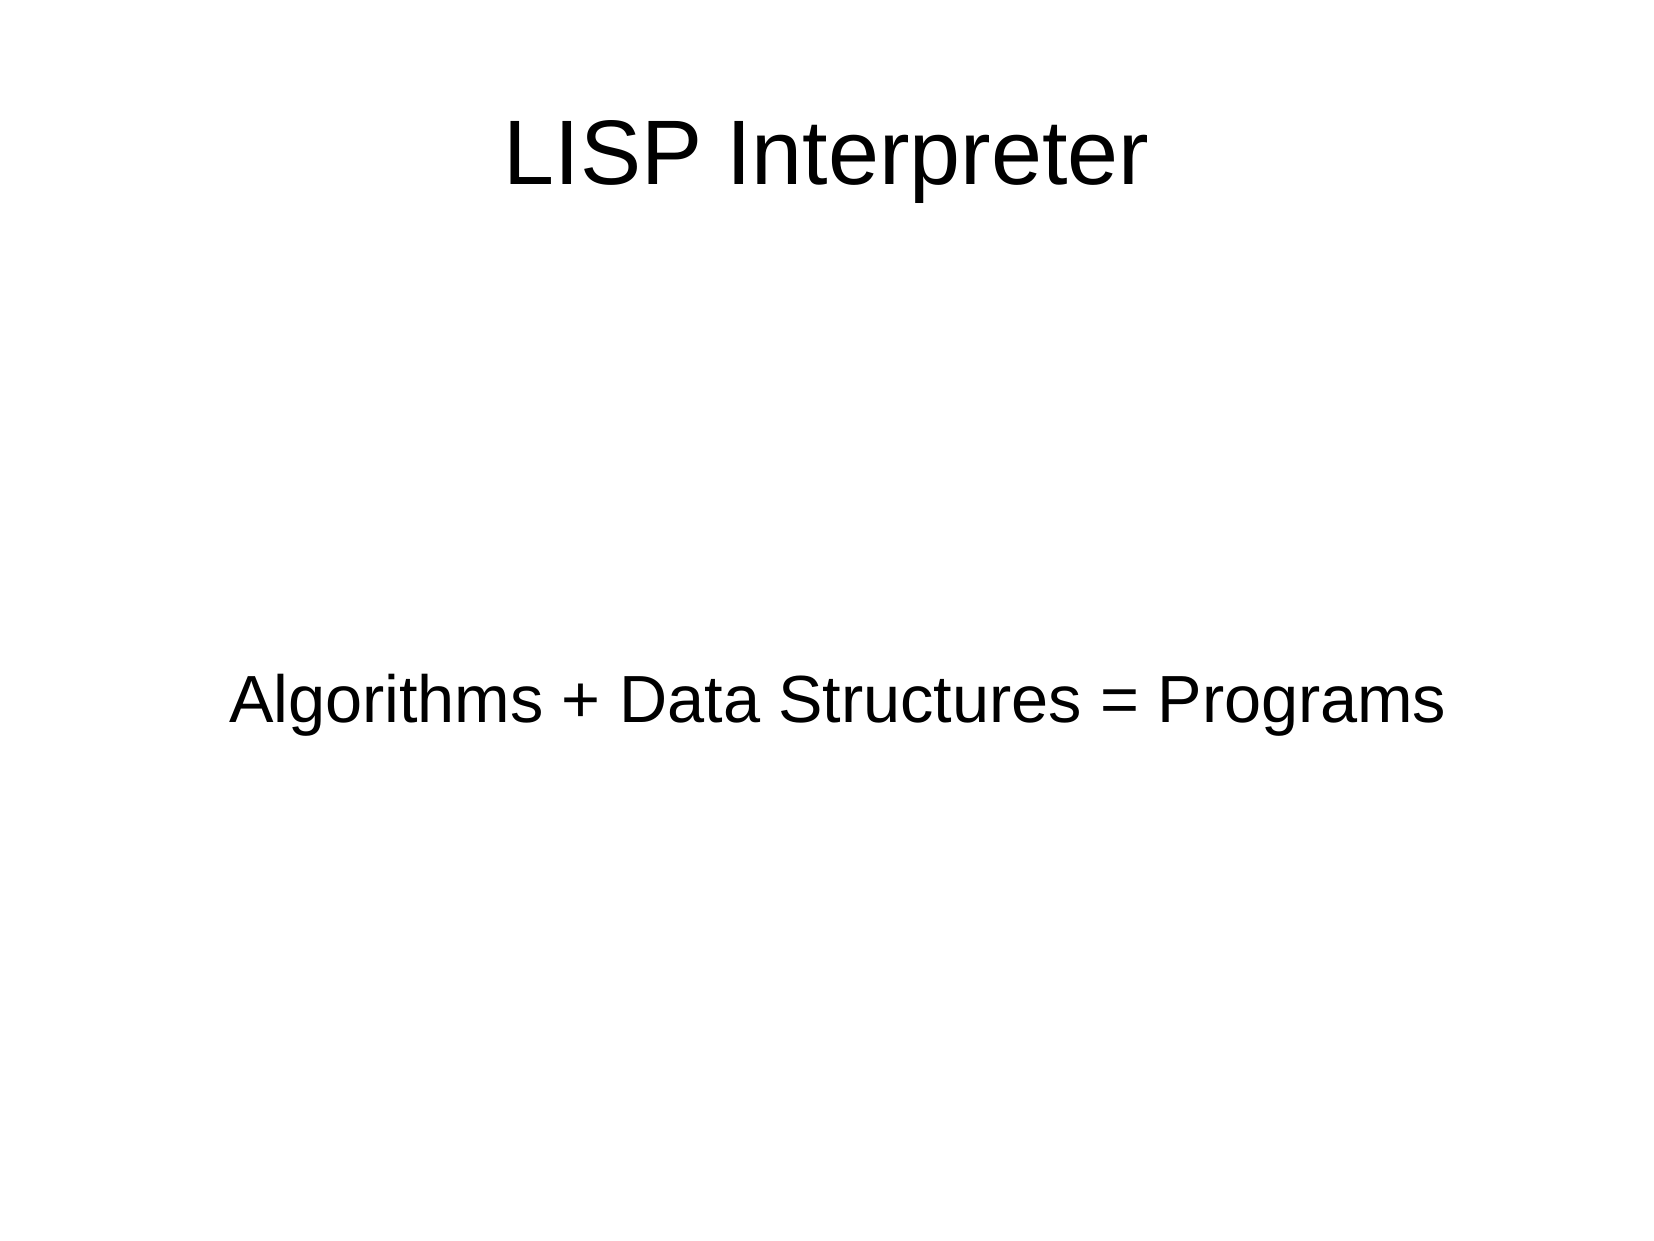

# LISP Interpreter
Algorithms + Data Structures = Programs